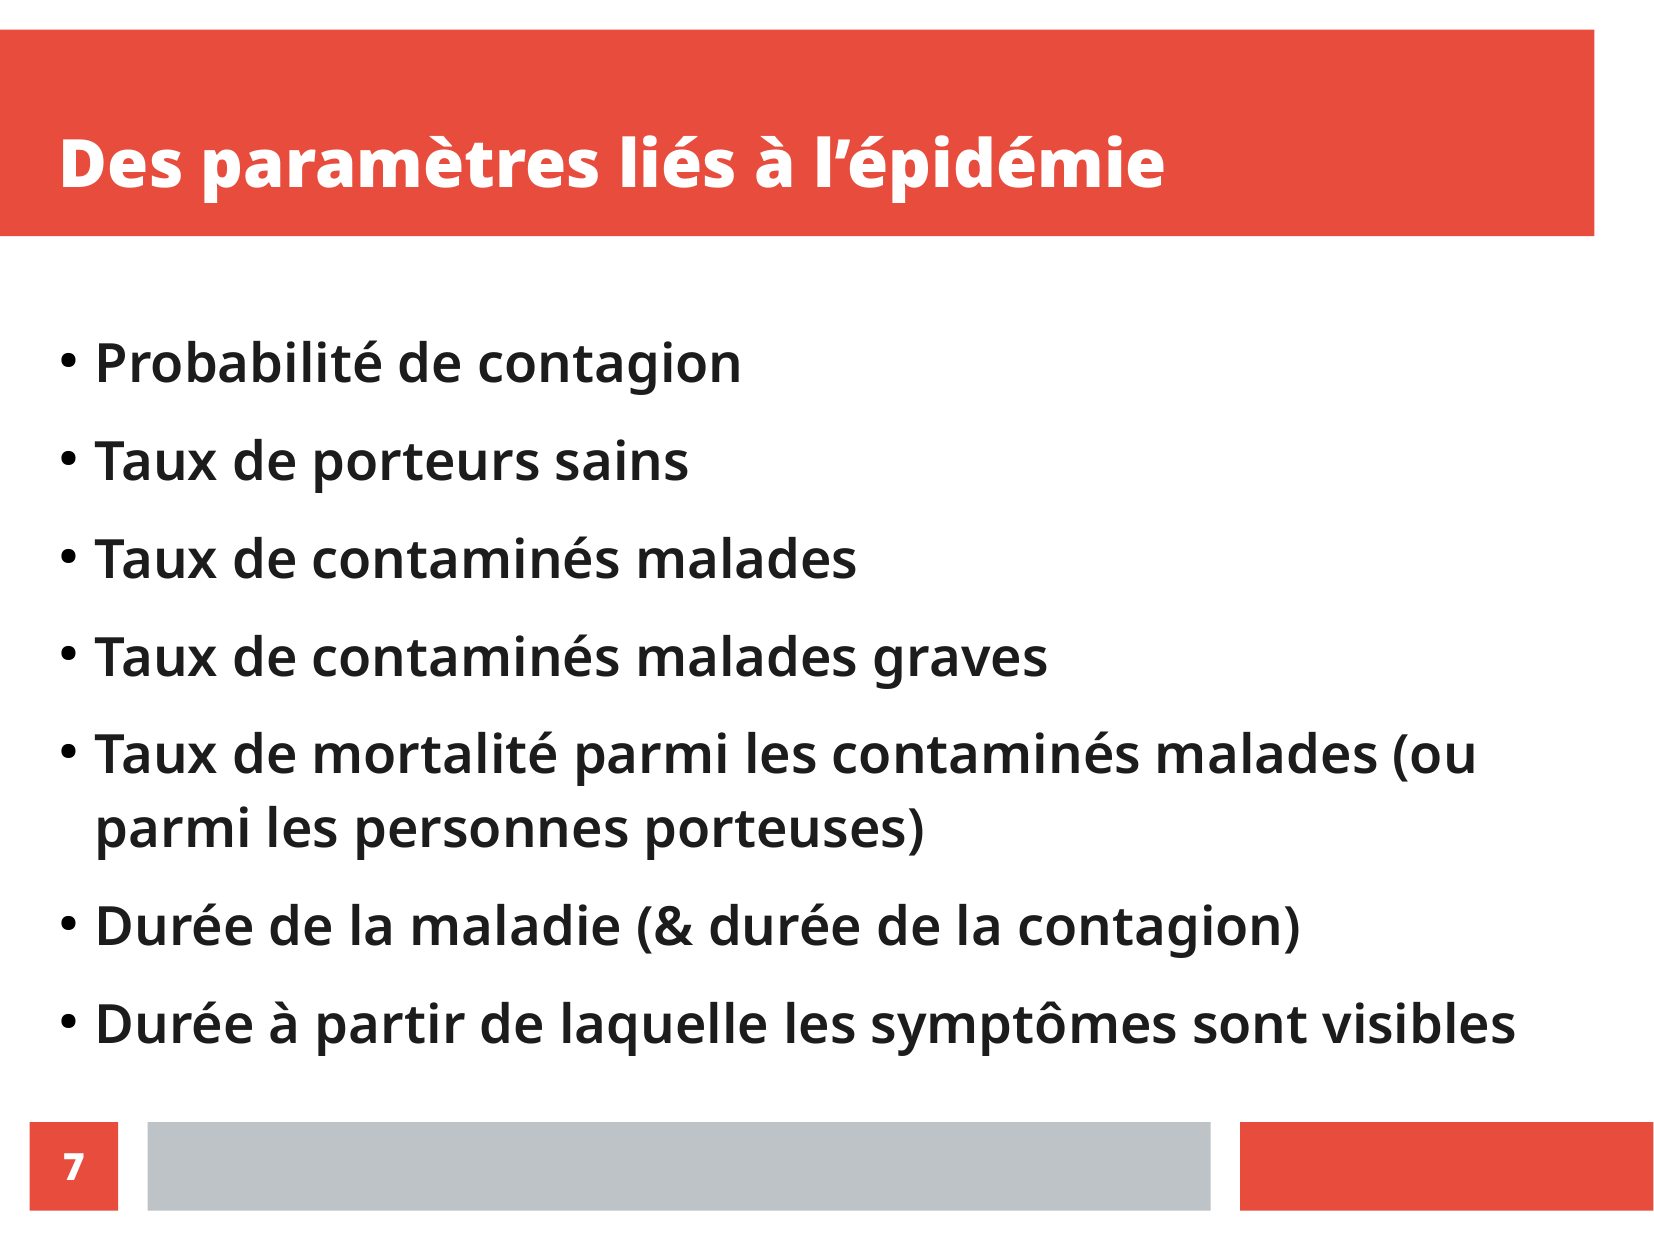

# Des paramètres liés à l’épidémie
Probabilité de contagion
Taux de porteurs sains
Taux de contaminés malades
Taux de contaminés malades graves
Taux de mortalité parmi les contaminés malades (ou parmi les personnes porteuses)
Durée de la maladie (& durée de la contagion)
Durée à partir de laquelle les symptômes sont visibles
7